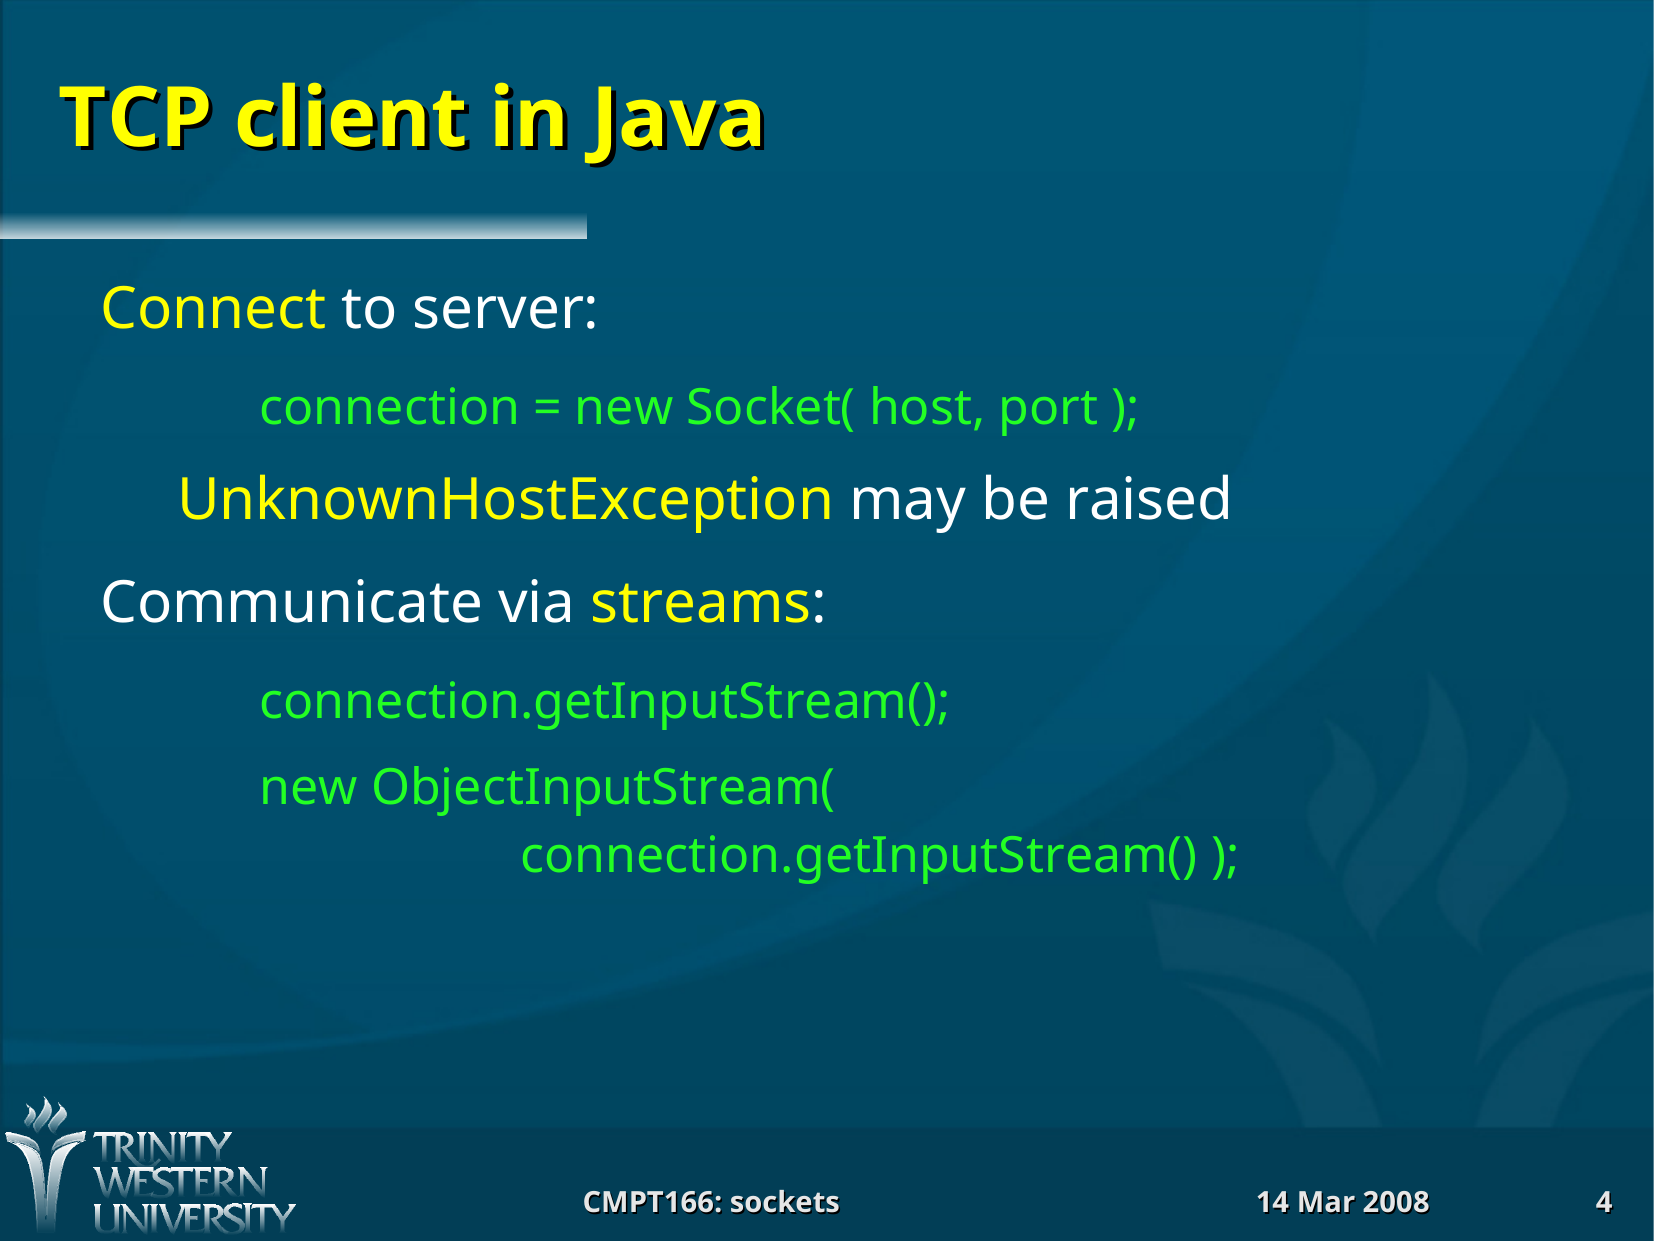

# TCP client in Java
Connect to server:
connection = new Socket( host, port );
UnknownHostException may be raised
Communicate via streams:
connection.getInputStream();
new ObjectInputStream(
			connection.getInputStream() );
CMPT166: sockets
14 Mar 2008
4